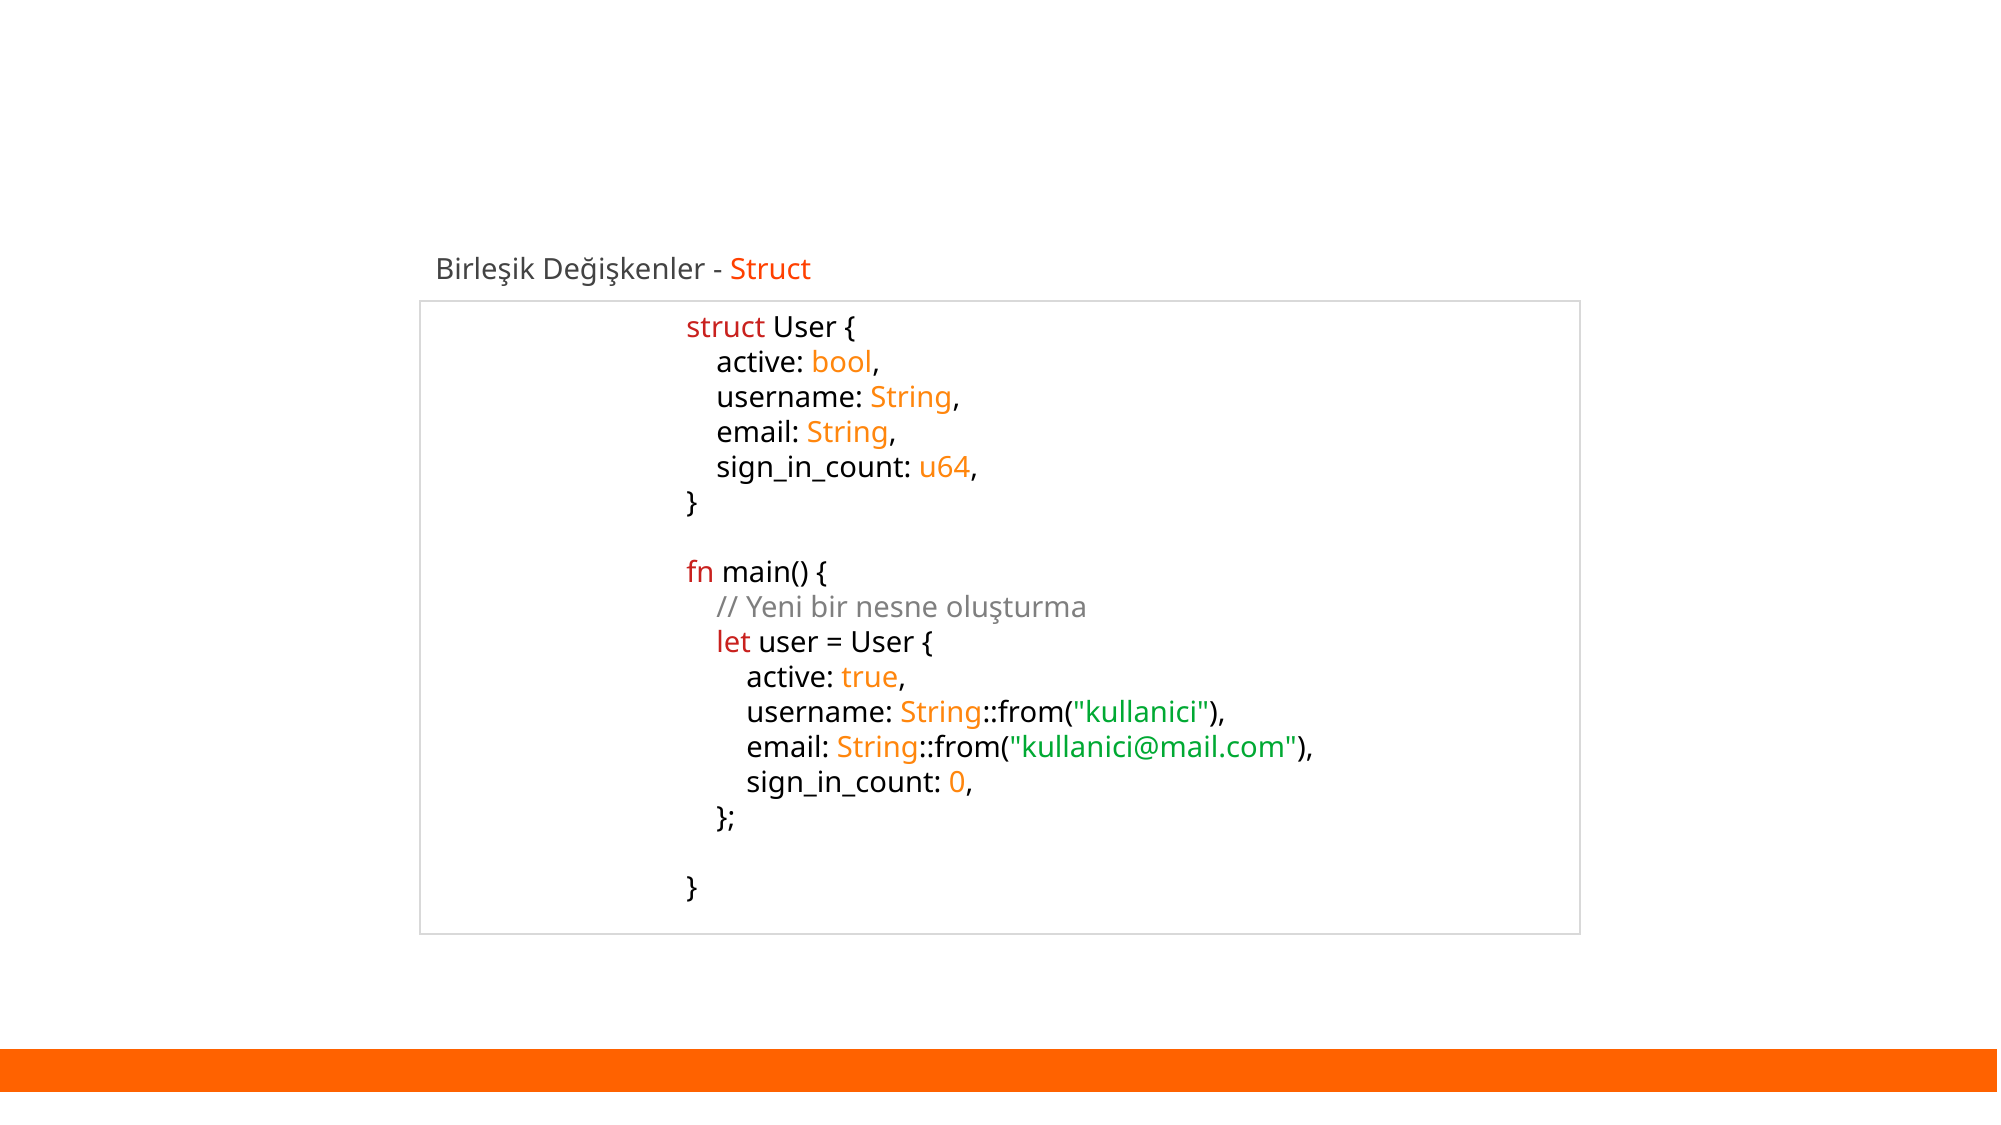

Birleşik Değişkenler - Struct
struct User {
 active: bool,
 username: String,
 email: String,
 sign_in_count: u64,
}
fn main() {
 // Yeni bir nesne oluşturma
 let user = User {
 active: true,
 username: String::from("kullanici"),
 email: String::from("kullanici@mail.com"),
 sign_in_count: 0,
 };
}